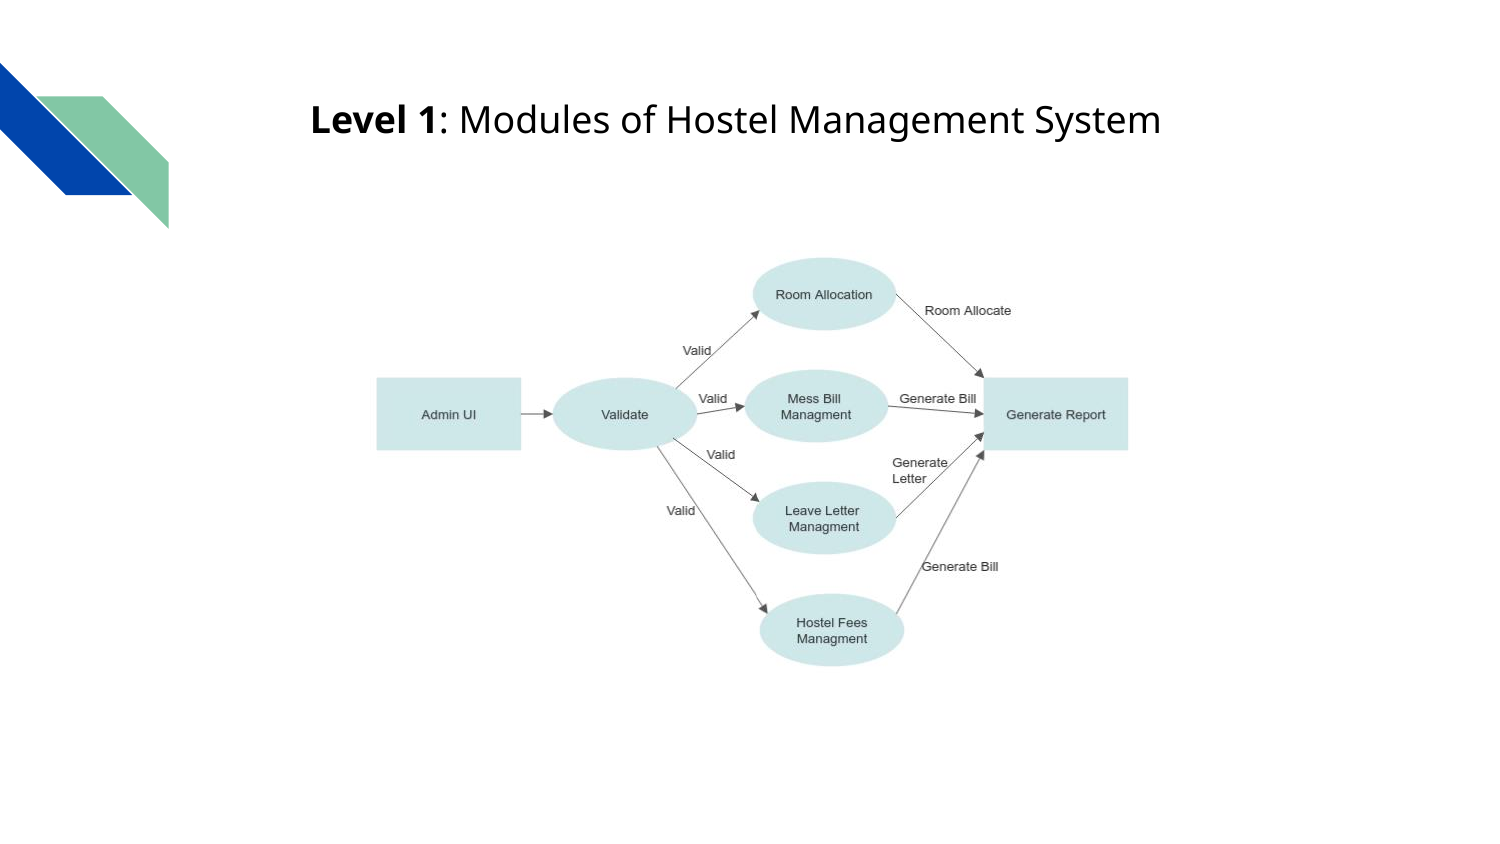

Level 1: Modules of Hostel Management System